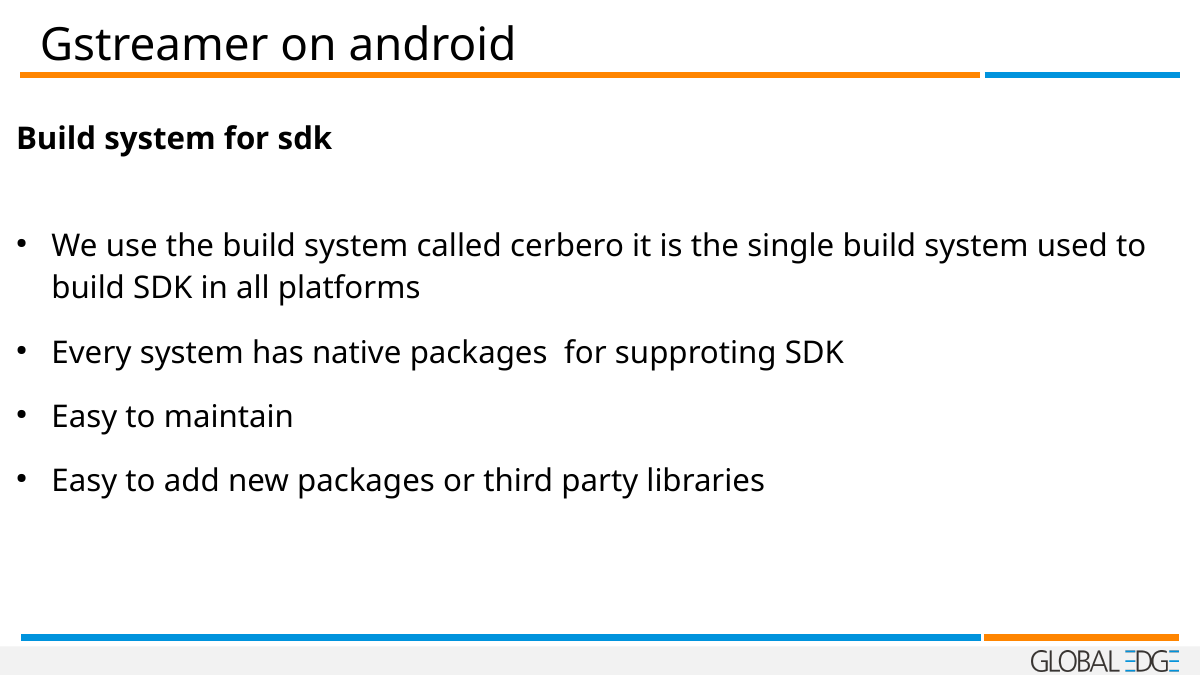

# Gstreamer on android
Build system for sdk
We use the build system called cerbero it is the single build system used to build SDK in all platforms
Every system has native packages for supproting SDK
Easy to maintain
Easy to add new packages or third party libraries